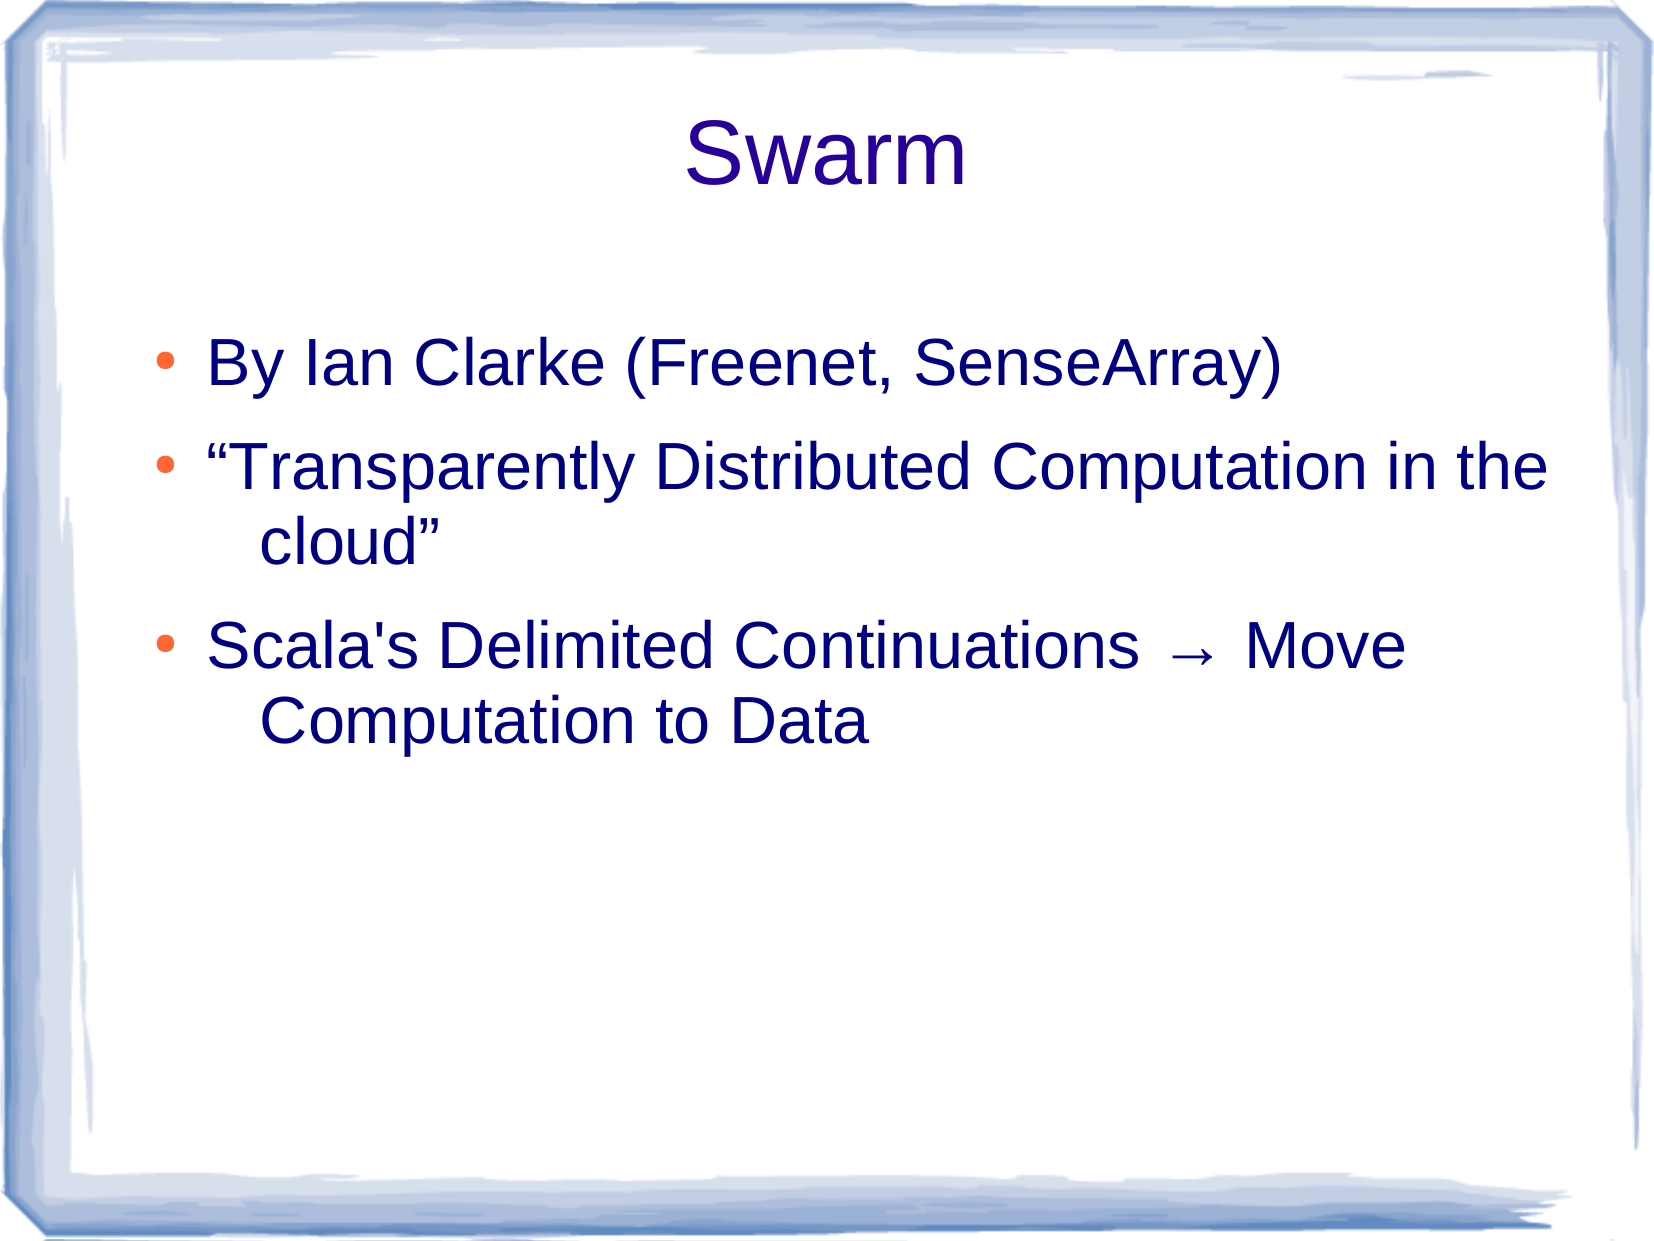

# Swarm
By Ian Clarke (Freenet, SenseArray)
“Transparently Distributed Computation in the cloud”
Scala's Delimited Continuations → Move Computation to Data